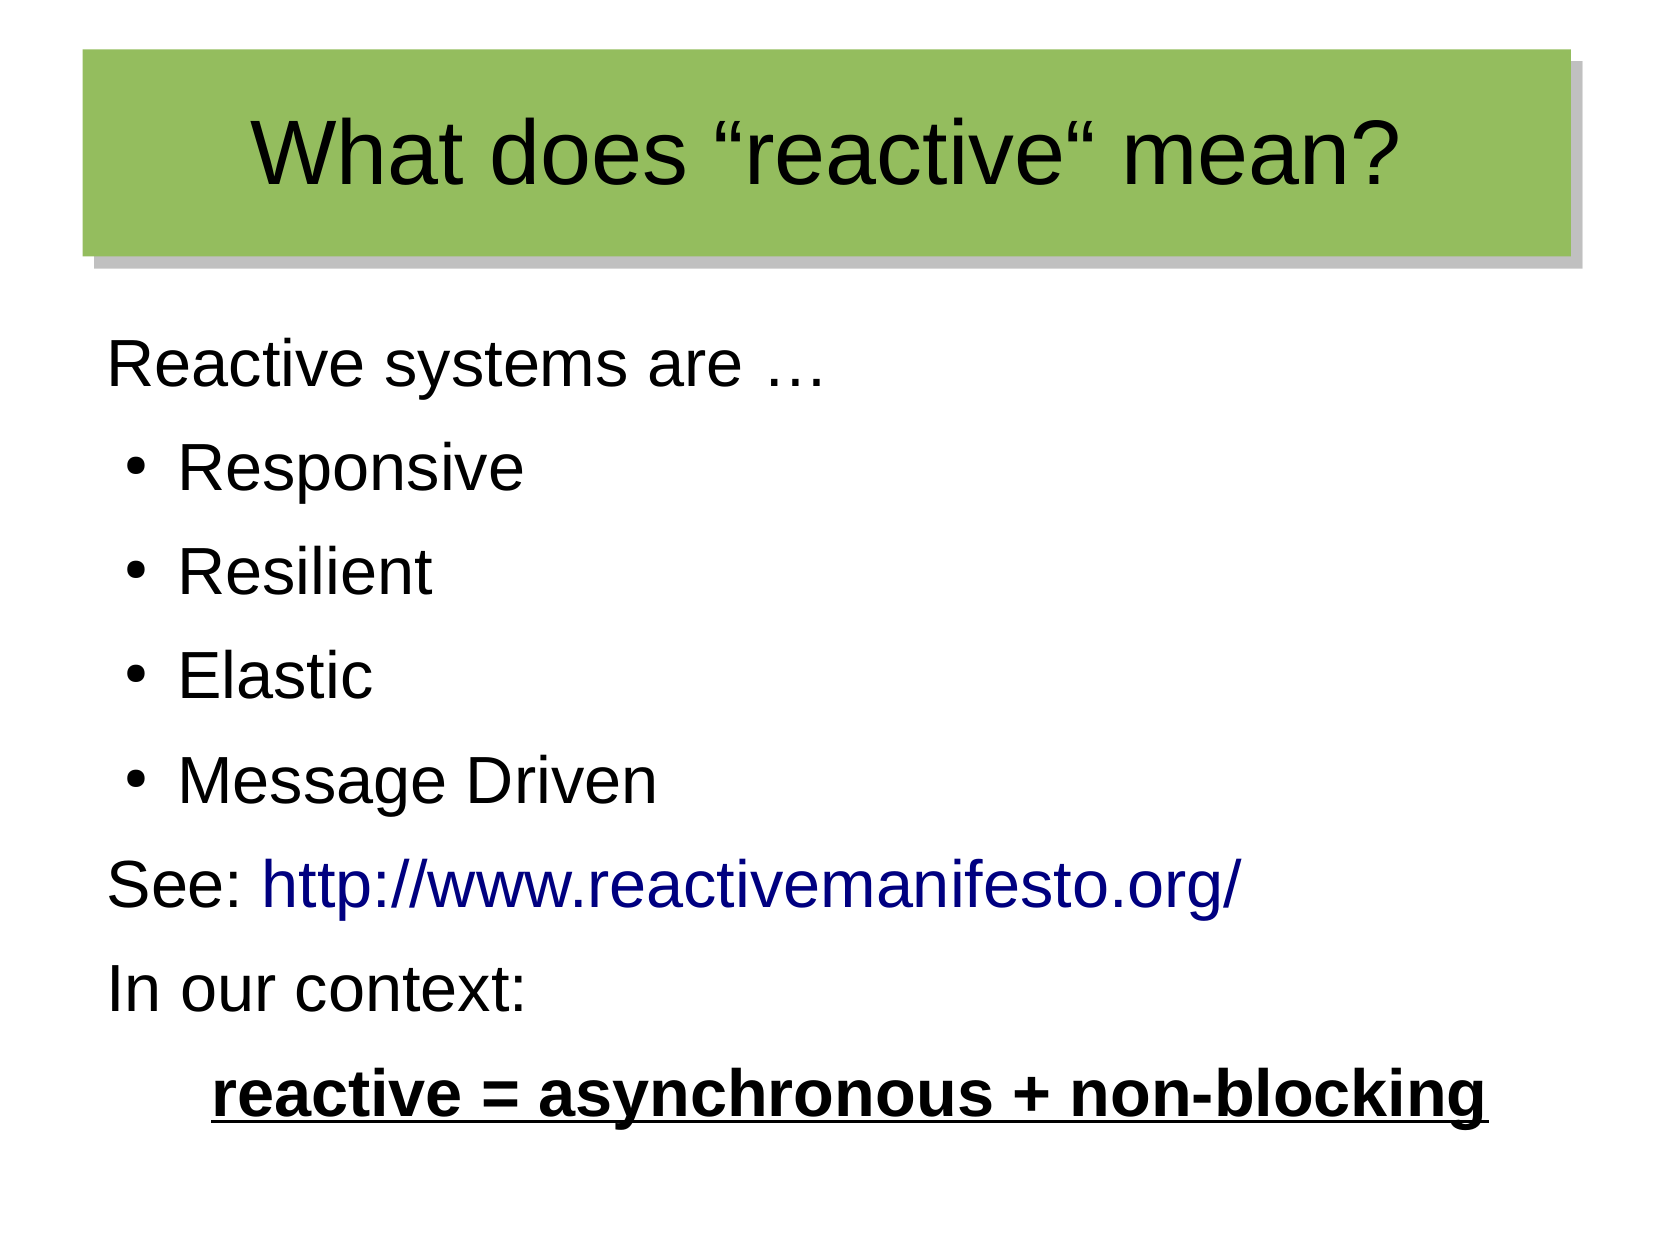

# What does “reactive“ mean?
Reactive systems are …
Responsive
Resilient
Elastic
Message Driven
See: http://www.reactivemanifesto.org/
In our context:
reactive = asynchronous + non-blocking